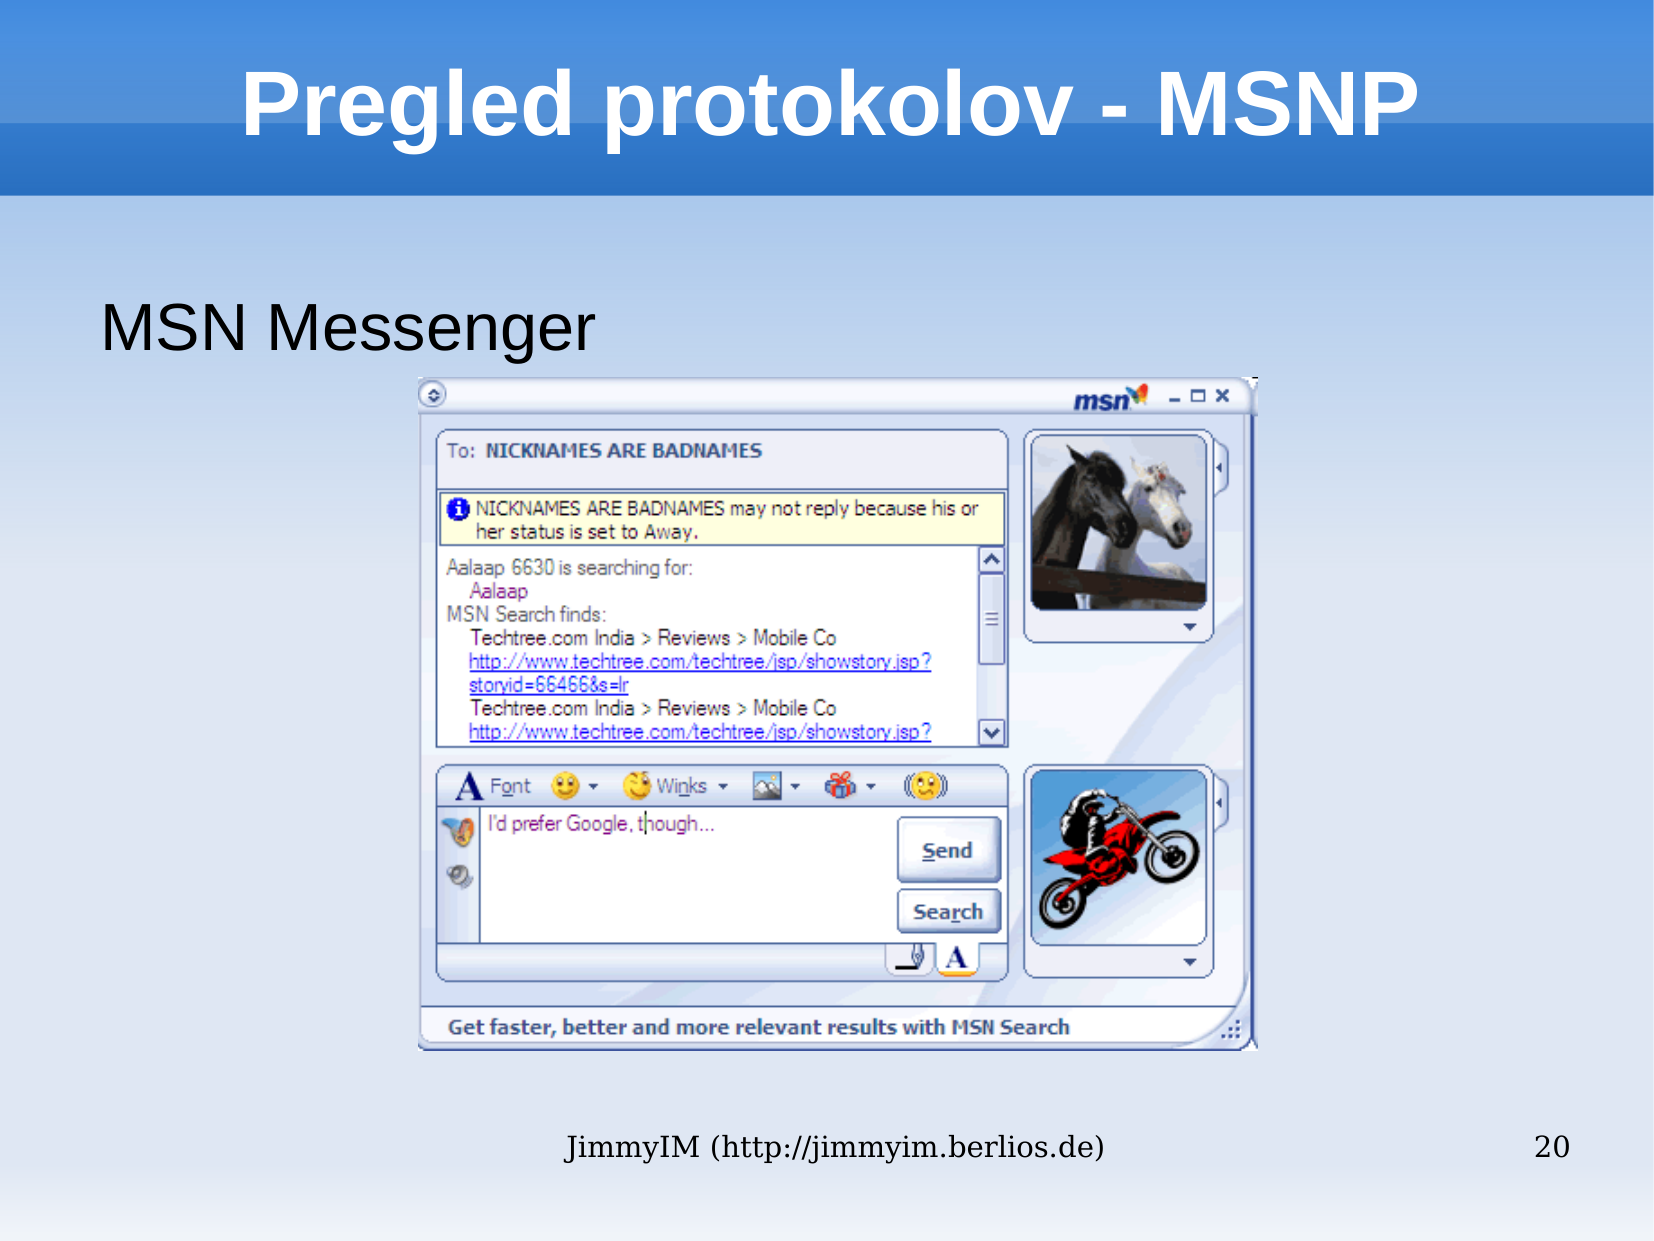

# Pregled protokolov - MSNP
MSN Messenger
JimmyIM (http://jimmyim.berlios.de)
20